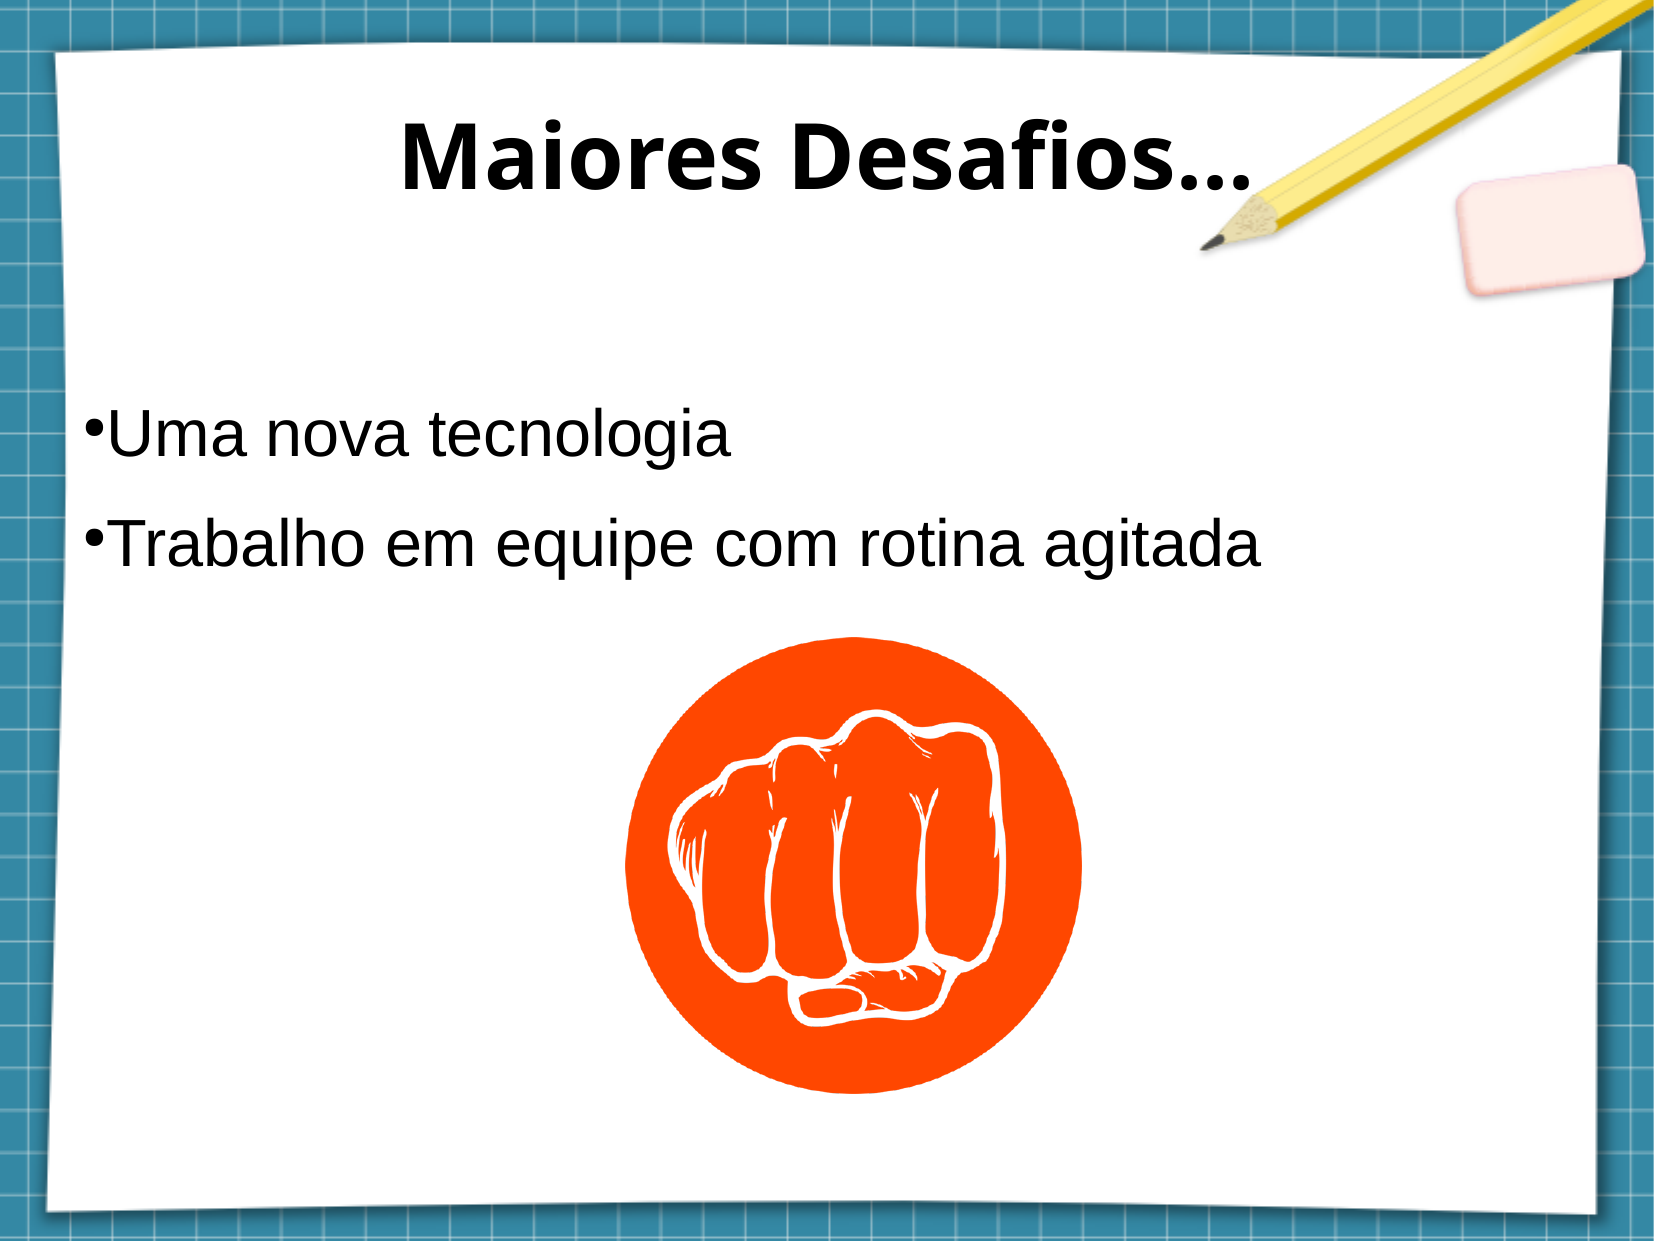

# Maiores Desafios...
Uma nova tecnologia
Trabalho em equipe com rotina agitada